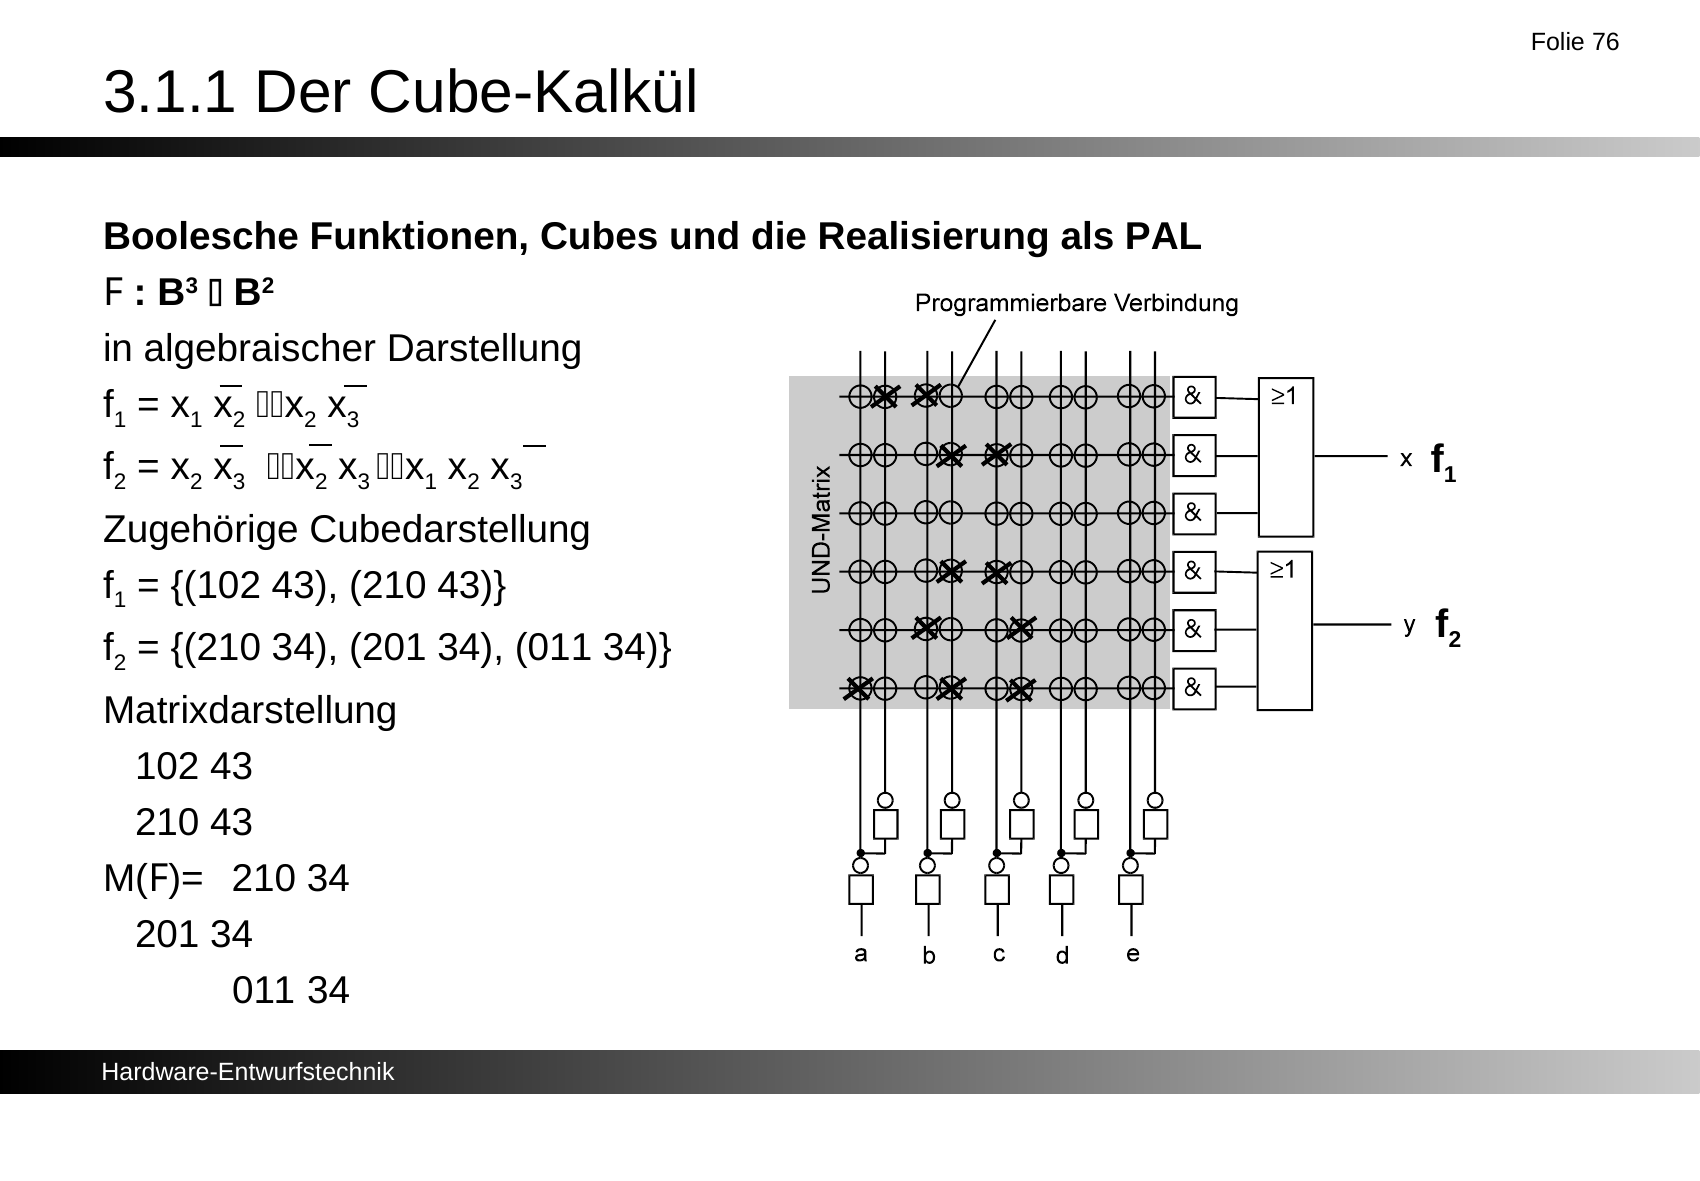

# 3.1.1 Der Cube-Kalkül
Boolesche Funktionen, Cubes und die Realisierung als PAL
F : B3  B2
in algebraischer Darstellung
f1 = x1 x2 x2 x3
f2 = x2 x3 x2 x3 x1 x2 x3
Zugehörige Cubedarstellung
f1 = {(102 43), (210 43)}
f2 = {(210 34), (201 34), (011 34)}
Matrixdarstellung
		102 43
		210 43
M(F)= 	210 34
		201 34
 011 34
f1
f2